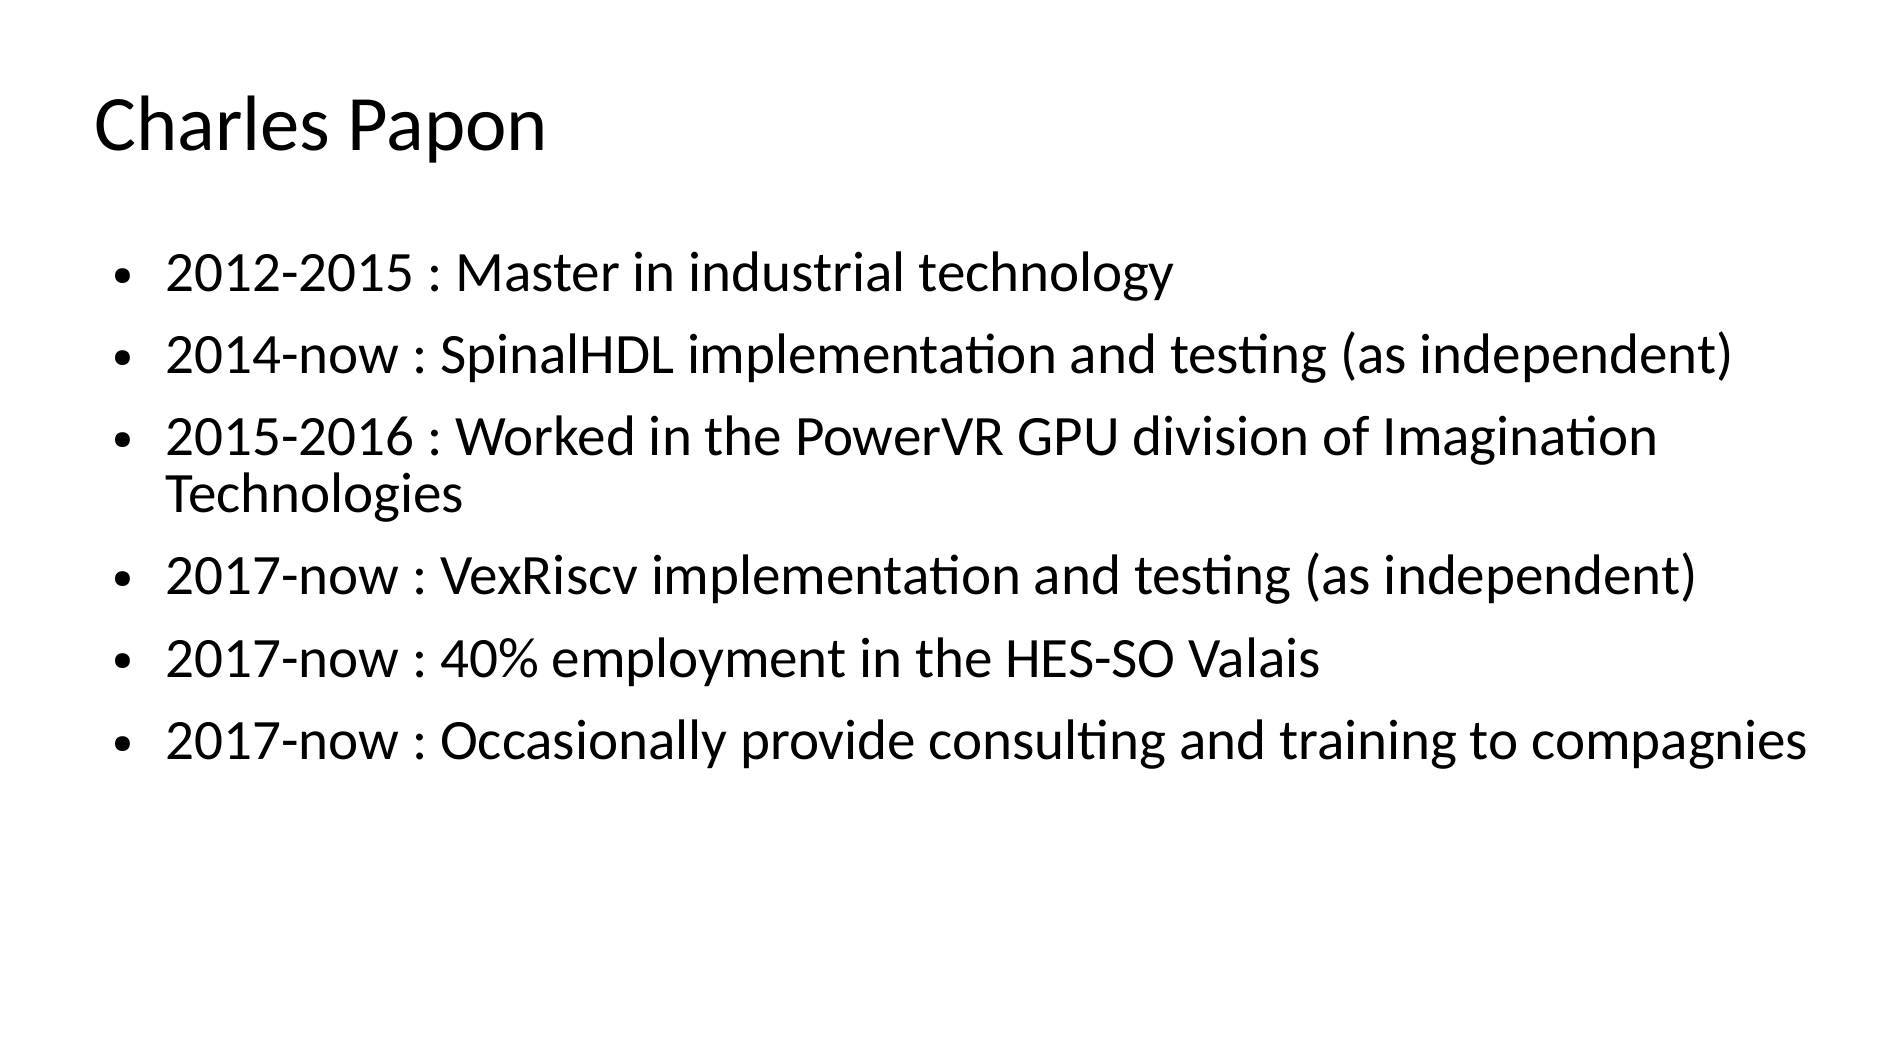

# Charles Papon
2012-2015 : Master in industrial technology
2014-now : SpinalHDL implementation and testing (as independent)
2015-2016 : Worked in the PowerVR GPU division of Imagination Technologies
2017-now : VexRiscv implementation and testing (as independent)
2017-now : 40% employment in the HES-SO Valais
2017-now : Occasionally provide consulting and training to compagnies